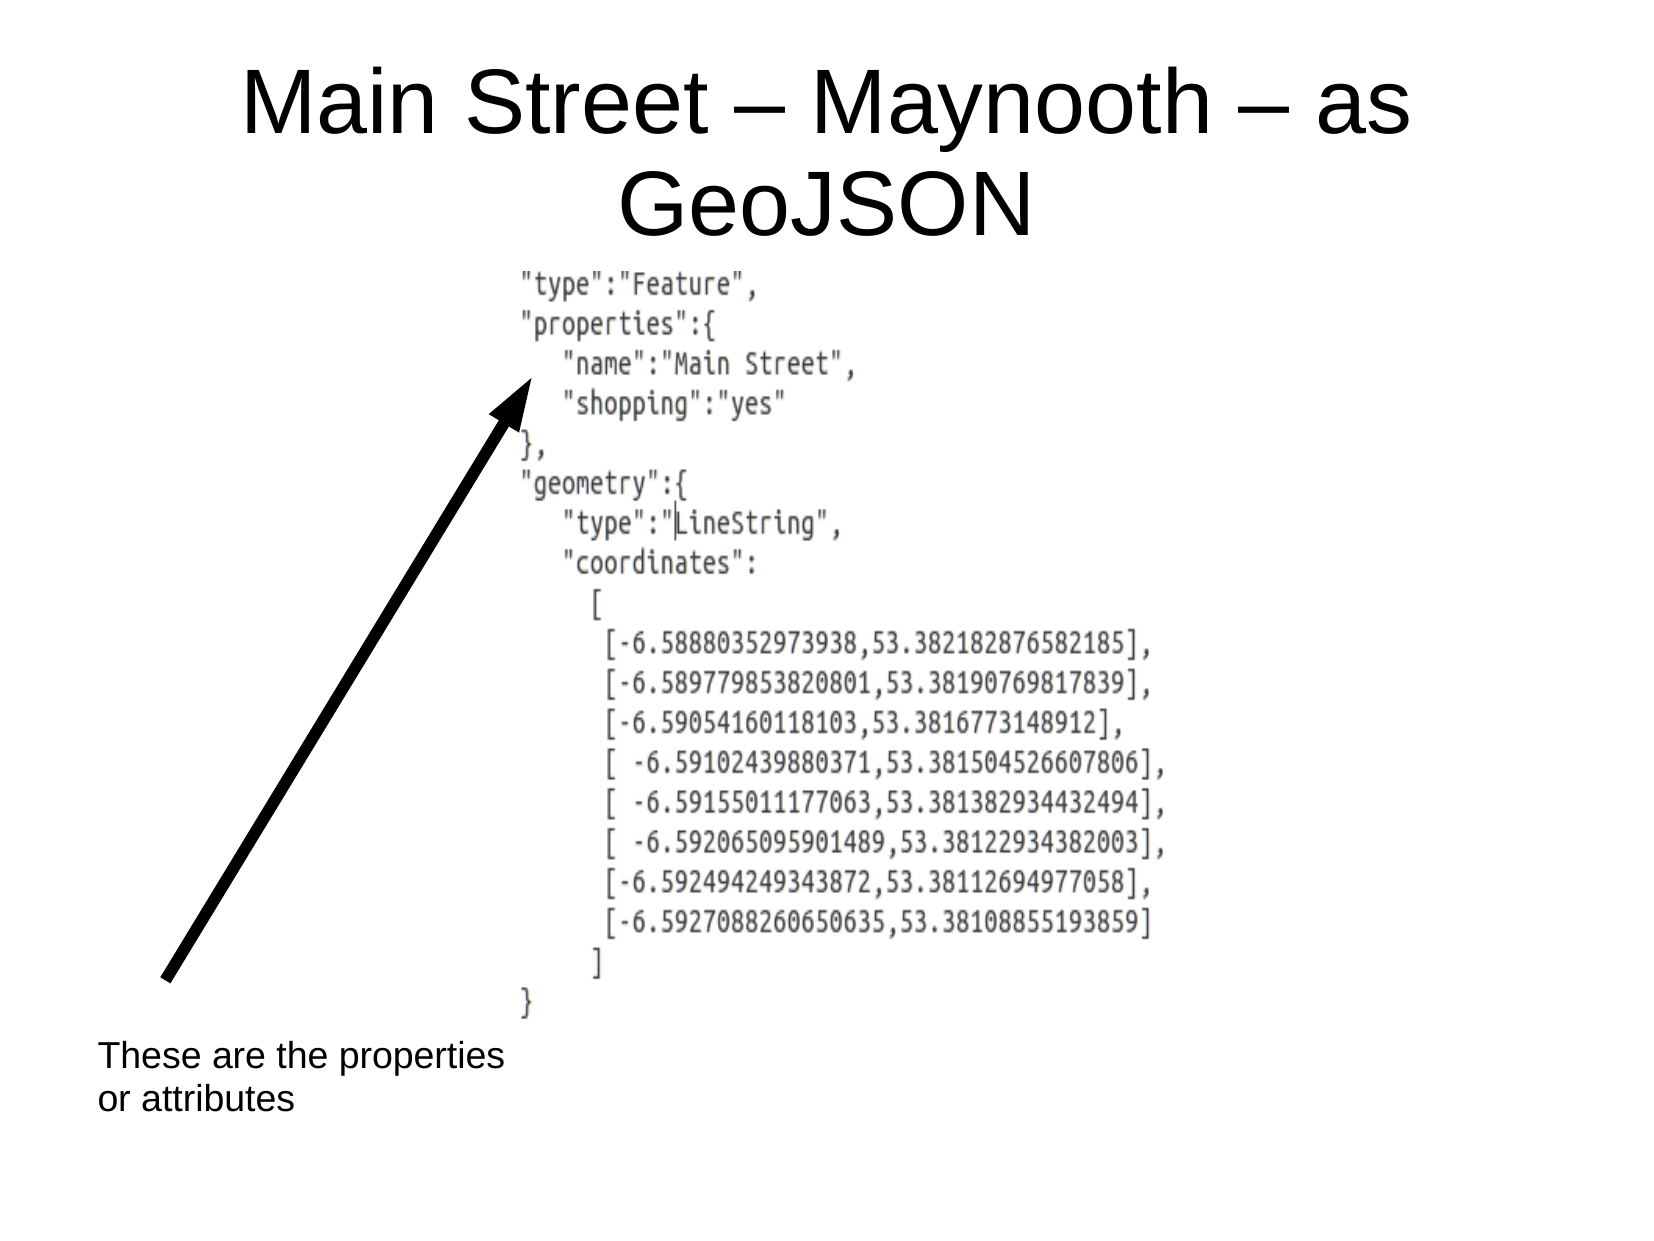

# Main Street – Maynooth – as GeoJSON
These are the properties or attributes